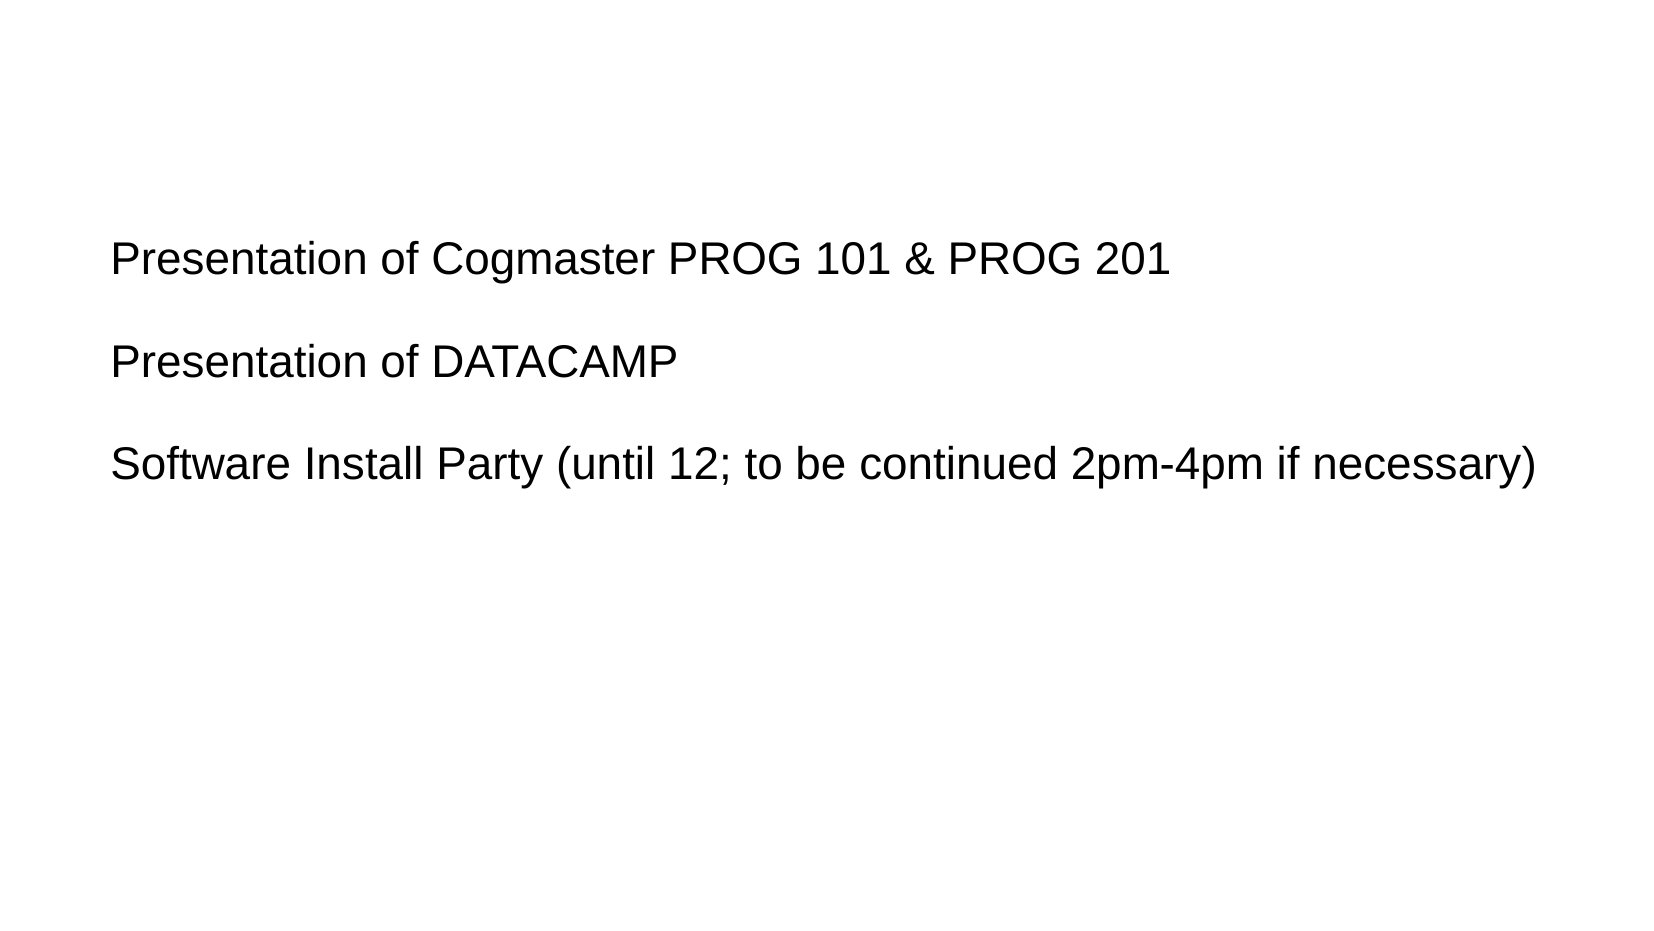

# Presentation of Cogmaster PROG 101 & PROG 201
Presentation of DATACAMP
Software Install Party (until 12; to be continued 2pm-4pm if necessary)